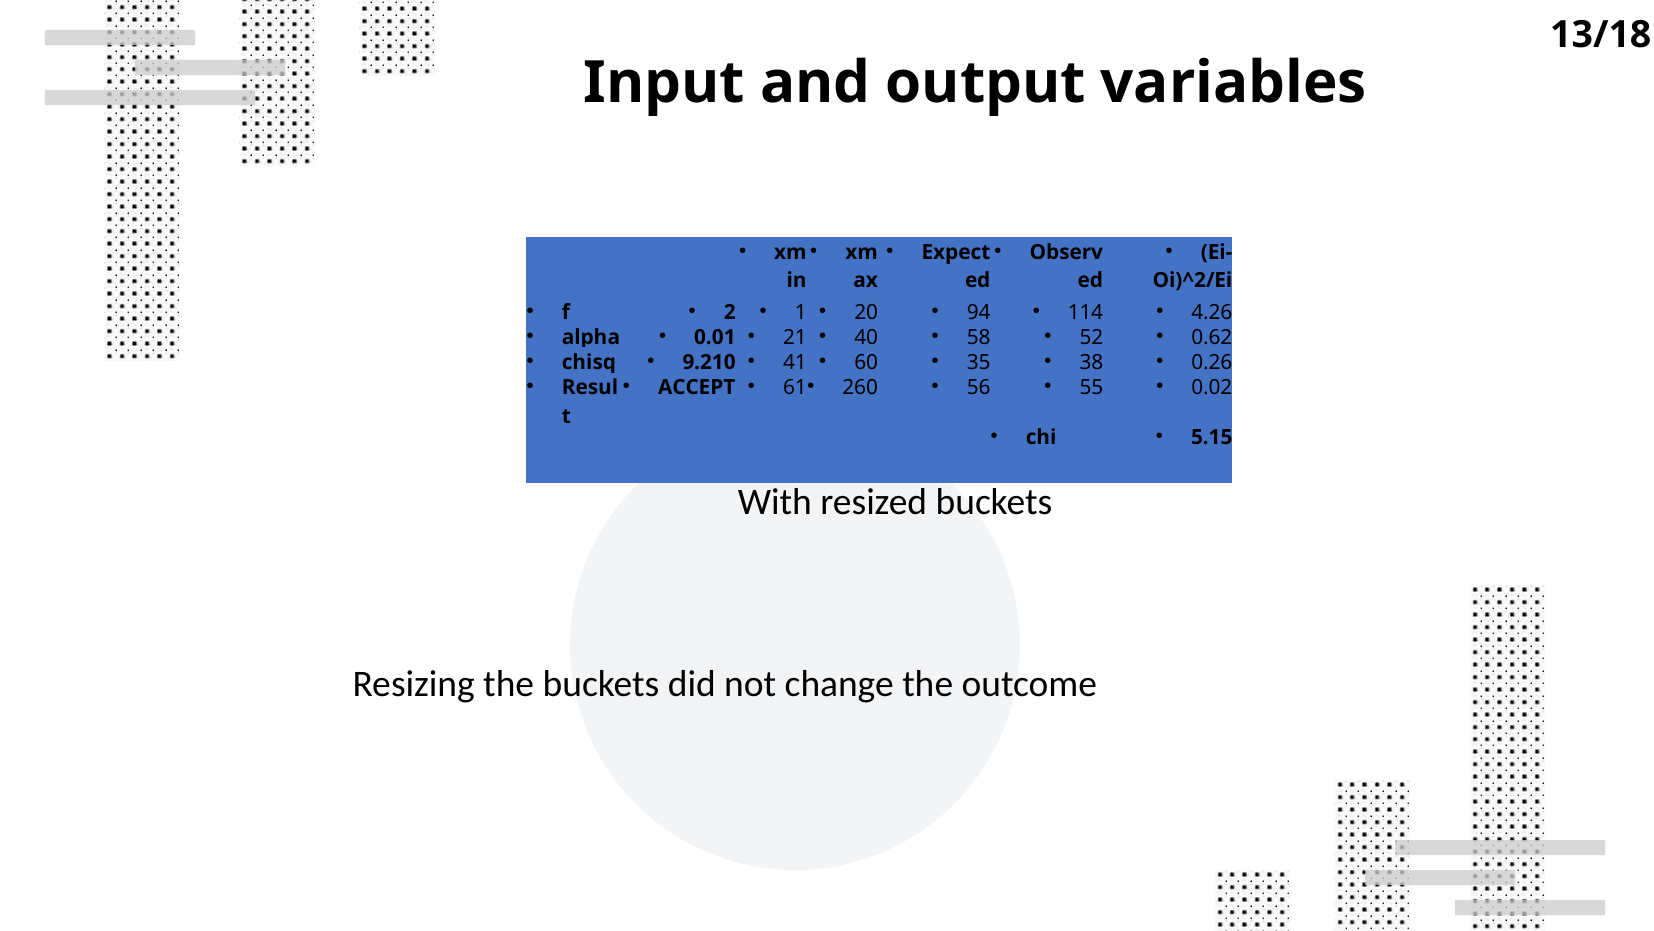

13/18
Input and output variables
| | | xmin | xmax | Expected | Observed | (Ei-Oi)^2/Ei |
| --- | --- | --- | --- | --- | --- | --- |
| f | 2 | 1 | 20 | 94 | 114 | 4.26 |
| alpha | 0.01 | 21 | 40 | 58 | 52 | 0.62 |
| chisq | 9.210 | 41 | 60 | 35 | 38 | 0.26 |
| Result | ACCEPT | 61 | 260 | 56 | 55 | 0.02 |
| | | | | | chi | 5.15 |
With resized buckets
Resizing the buckets did not change the outcome